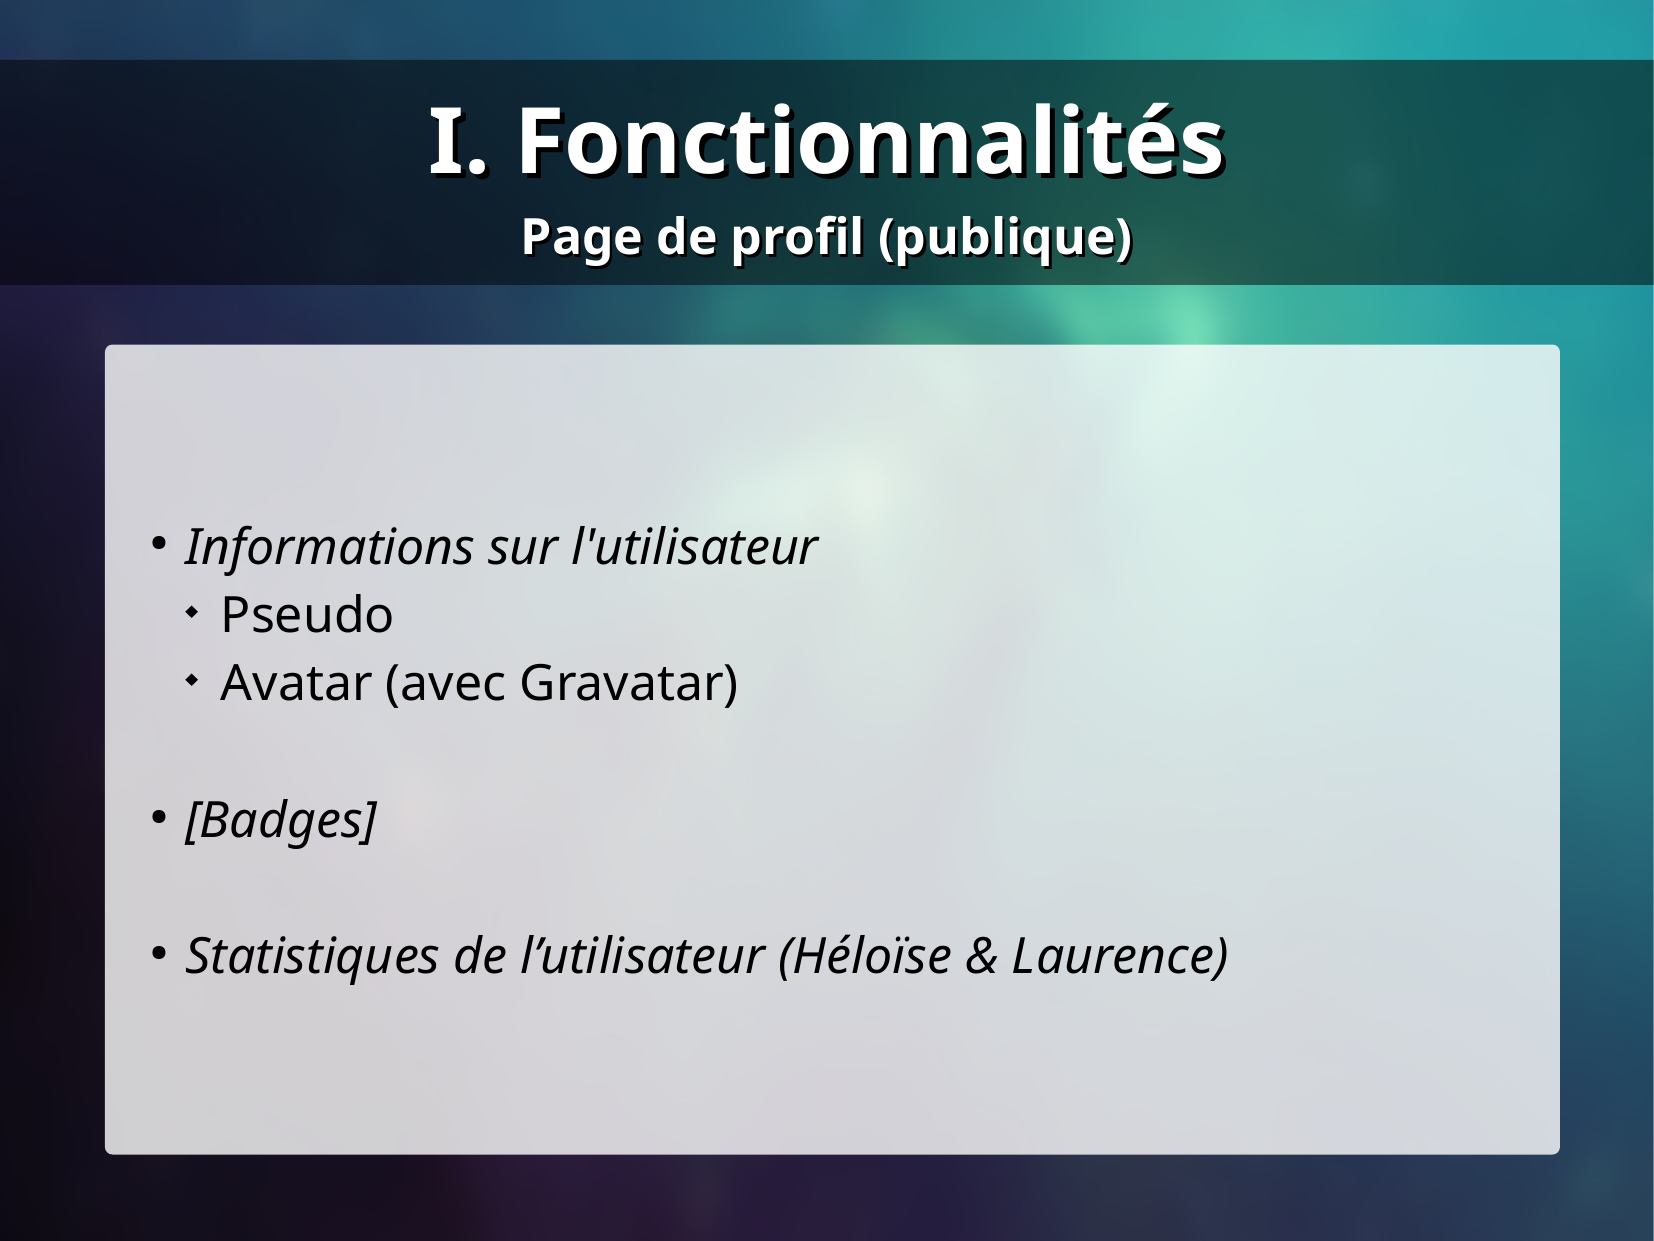

# I. Fonctionnalités Page de profil (publique)
Informations sur l'utilisateur
Pseudo
Avatar (avec Gravatar)
[Badges]
Statistiques de l’utilisateur (Héloïse & Laurence)